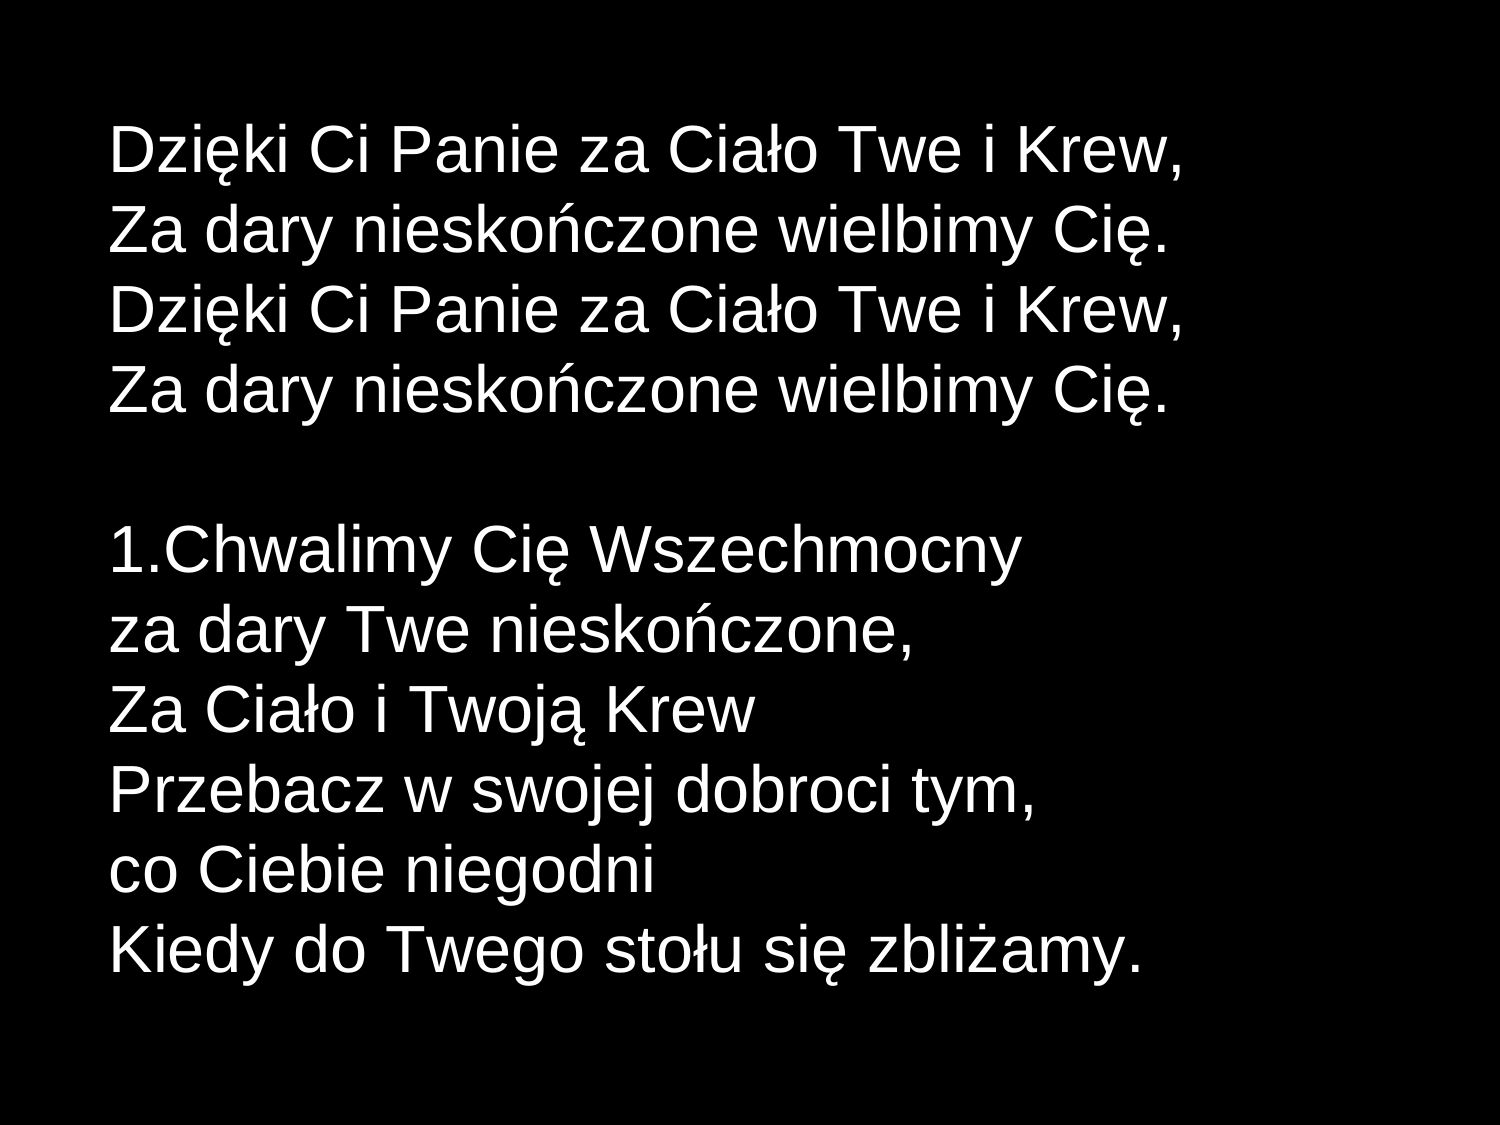

Dzięki Ci Panie za Ciało Twe i Krew,
Za dary nieskończone wielbimy Cię.
Dzięki Ci Panie za Ciało Twe i Krew,
Za dary nieskończone wielbimy Cię.
1.Chwalimy Cię Wszechmocny
za dary Twe nieskończone,
Za Ciało i Twoją Krew
Przebacz w swojej dobroci tym,
co Ciebie niegodni
Kiedy do Twego stołu się zbliżamy.